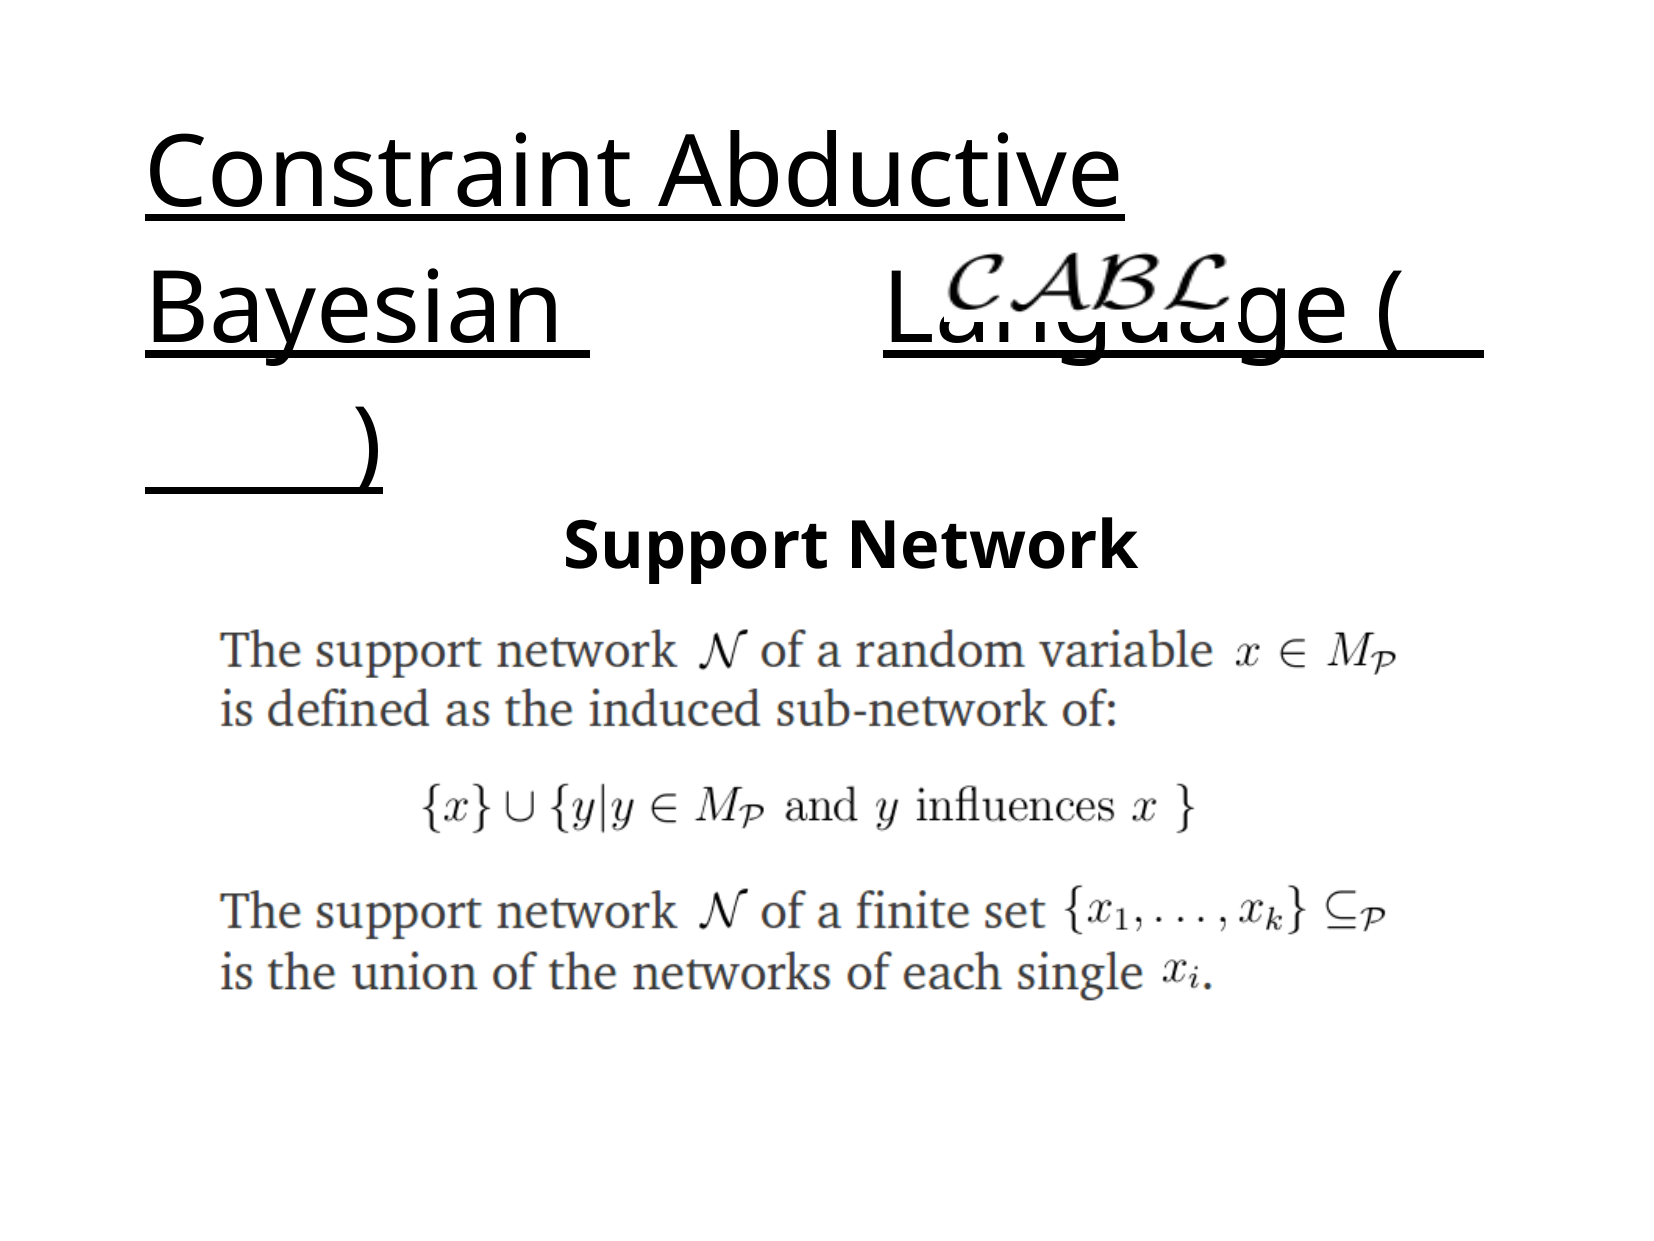

Constraint Abductive Bayesian 				Language ( )
Support Network